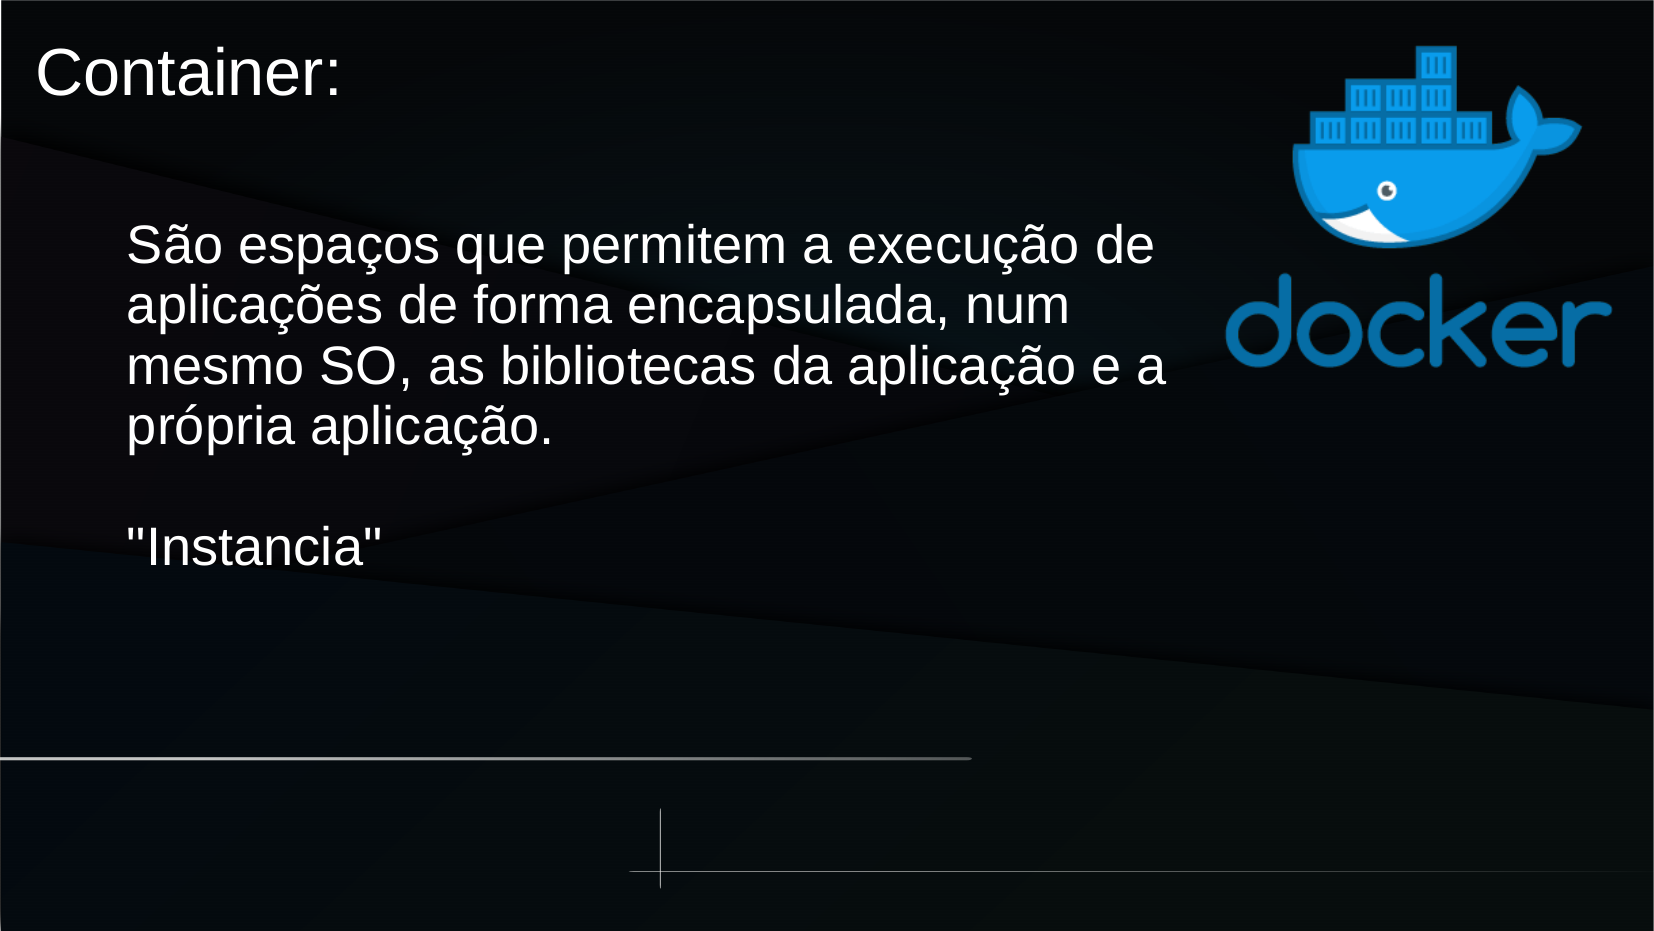

# Container:
São espaços que permitem a execução de aplicações de forma encapsulada, num mesmo SO, as bibliotecas da aplicação e a própria aplicação.
"Instancia"